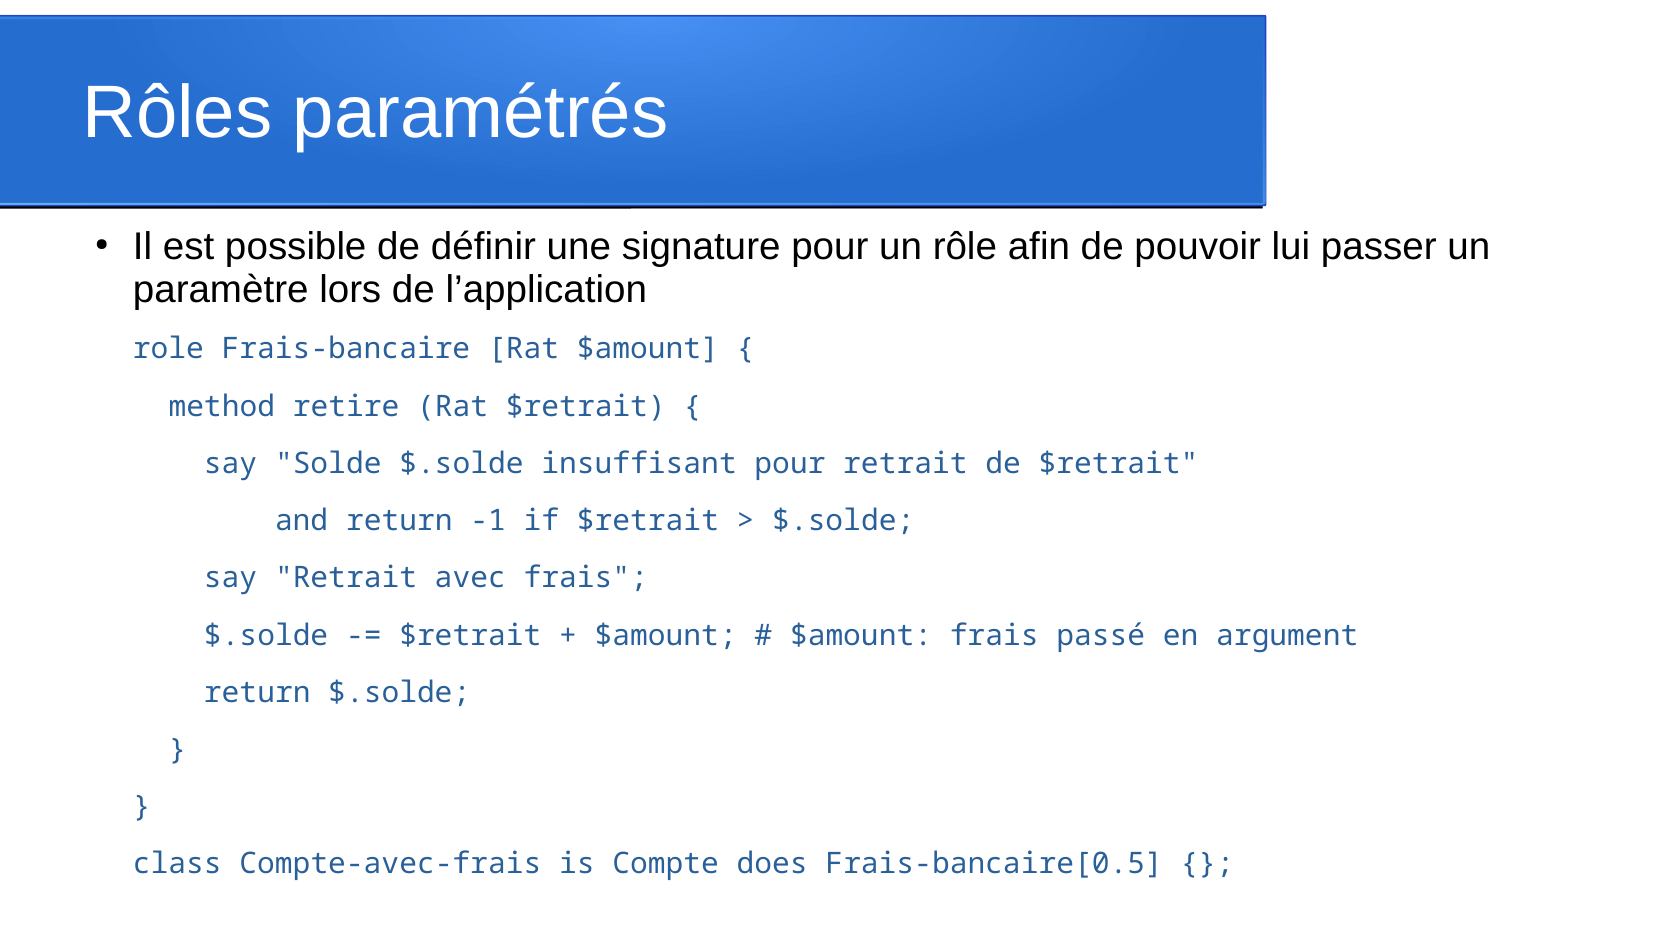

# Rôles paramétrés
Il est possible de définir une signature pour un rôle afin de pouvoir lui passer un paramètre lors de l’application
role Frais-bancaire [Rat $amount] {
 method retire (Rat $retrait) {
 say "Solde $.solde insuffisant pour retrait de $retrait"
 and return -1 if $retrait > $.solde;
 say "Retrait avec frais";
 $.solde -= $retrait + $amount; # $amount: frais passé en argument
 return $.solde;
 }
}
class Compte-avec-frais is Compte does Frais-bancaire[0.5] {};